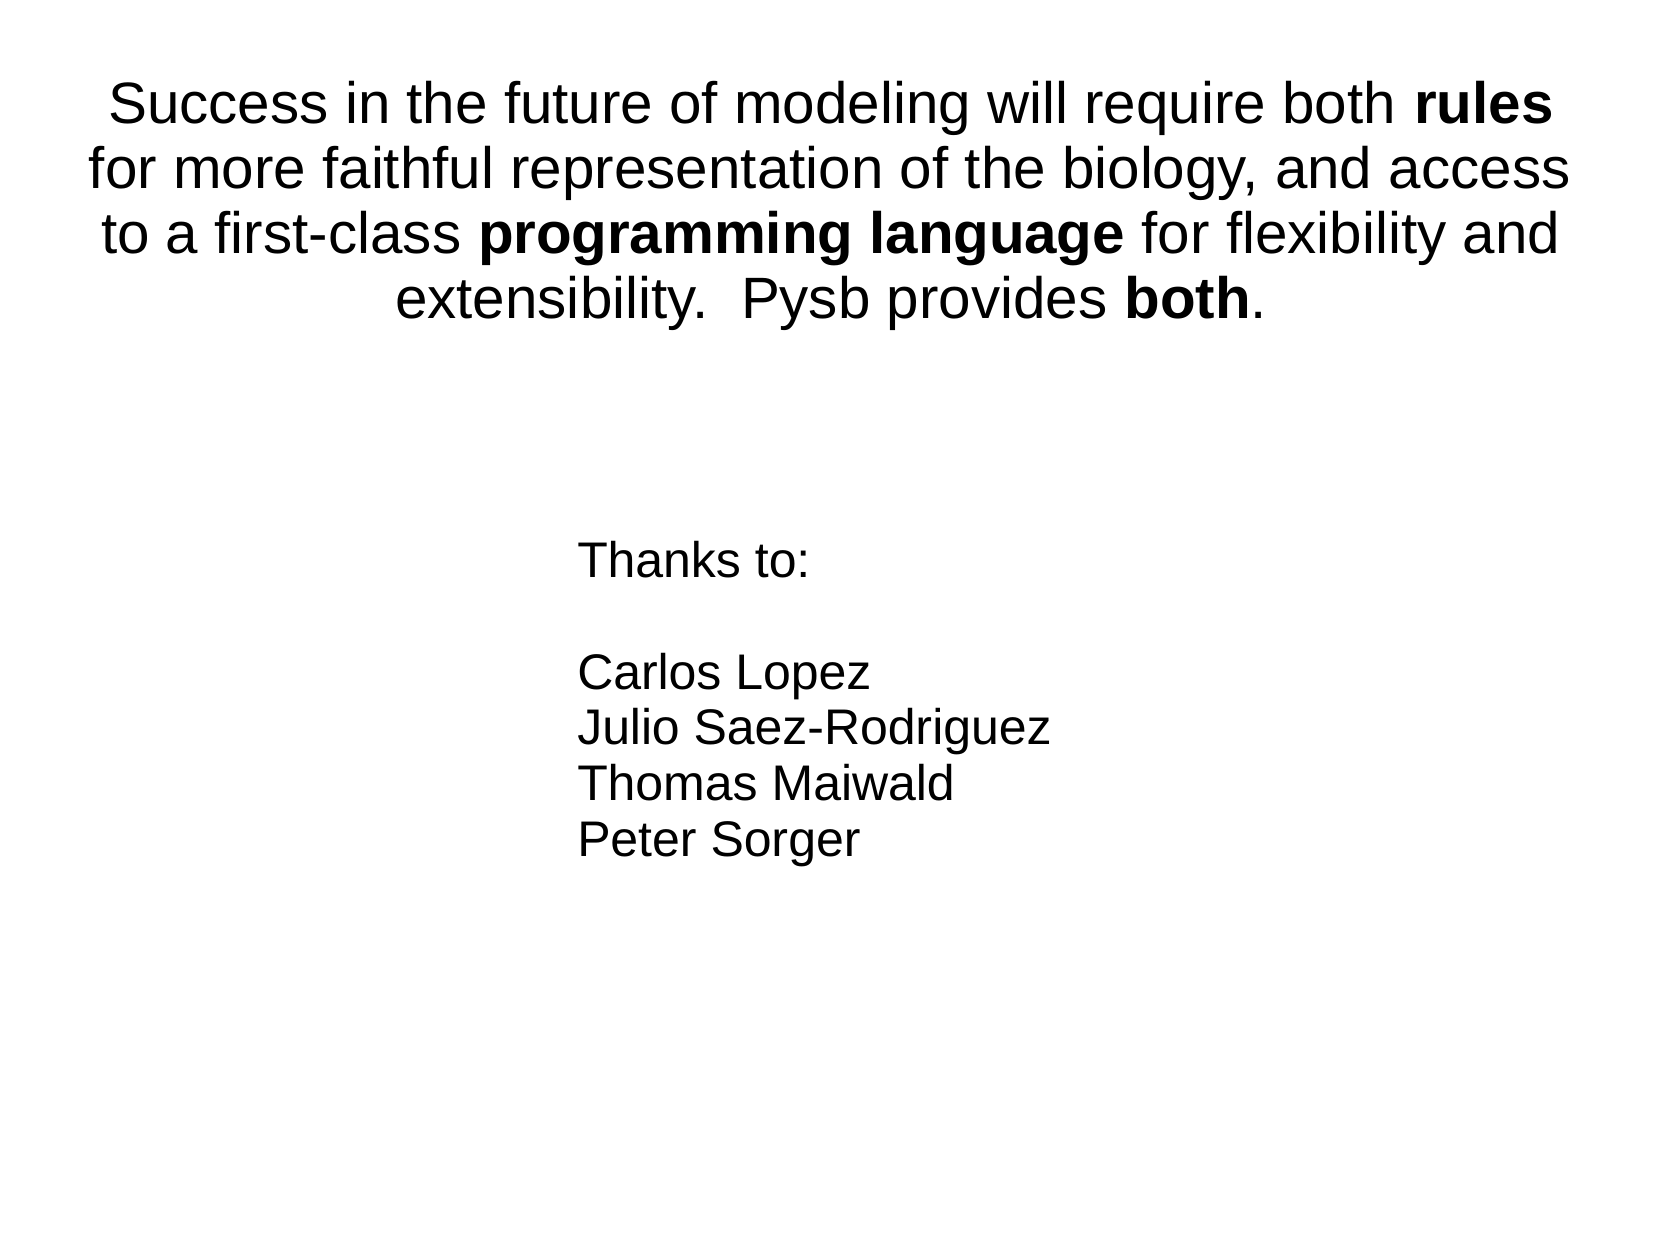

# Success in the future of modeling will require both rules for more faithful representation of the biology, and access to a first-class programming language for flexibility and extensibility. Pysb provides both.
Thanks to:
Carlos Lopez
Julio Saez-Rodriguez
Thomas Maiwald
Peter Sorger